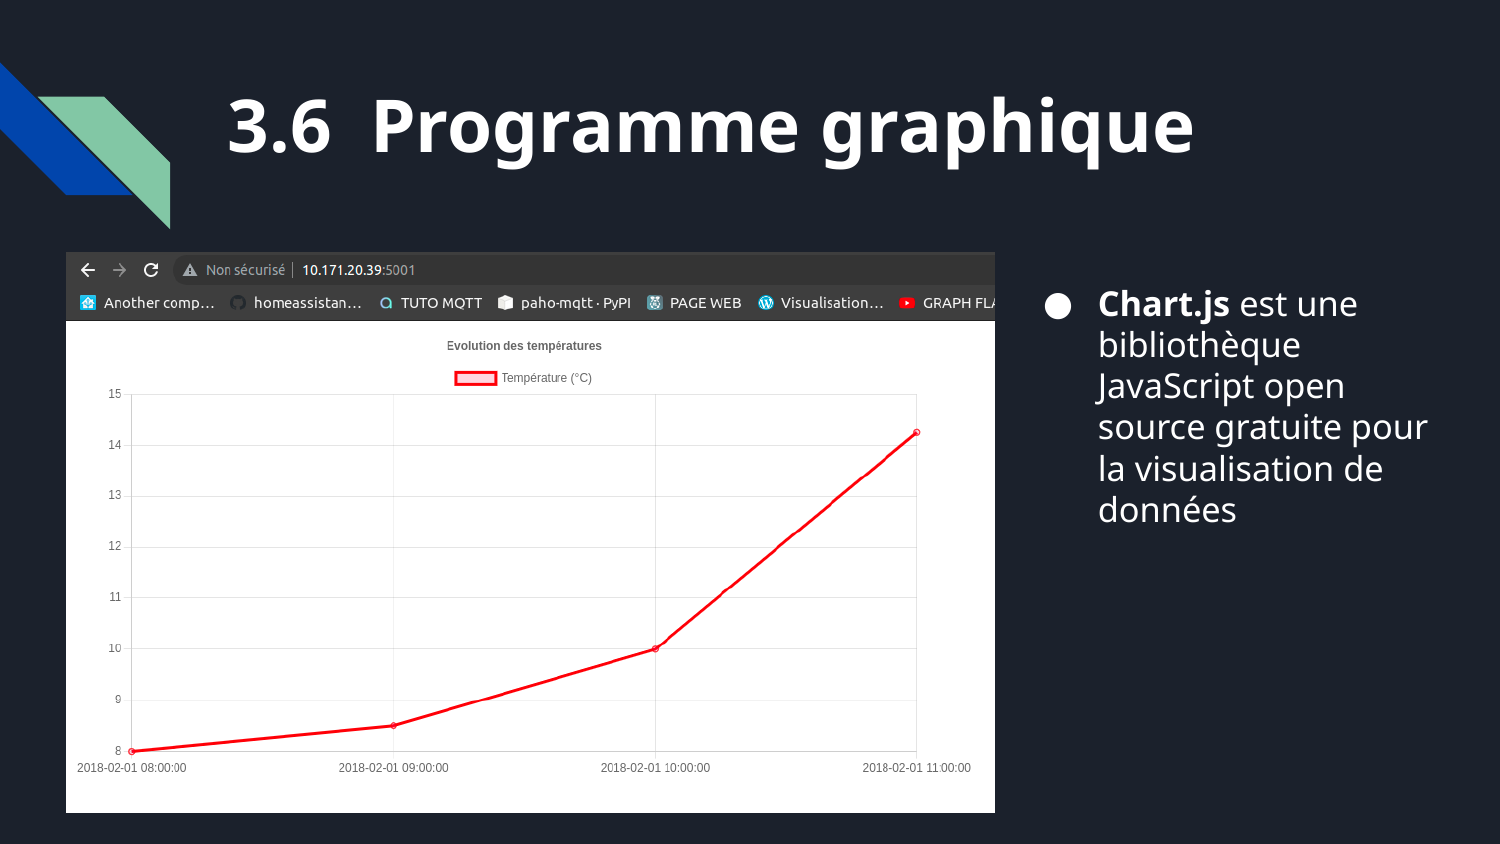

# 3.6 Programme graphique
Chart.js est une bibliothèque JavaScript open source gratuite pour la visualisation de données